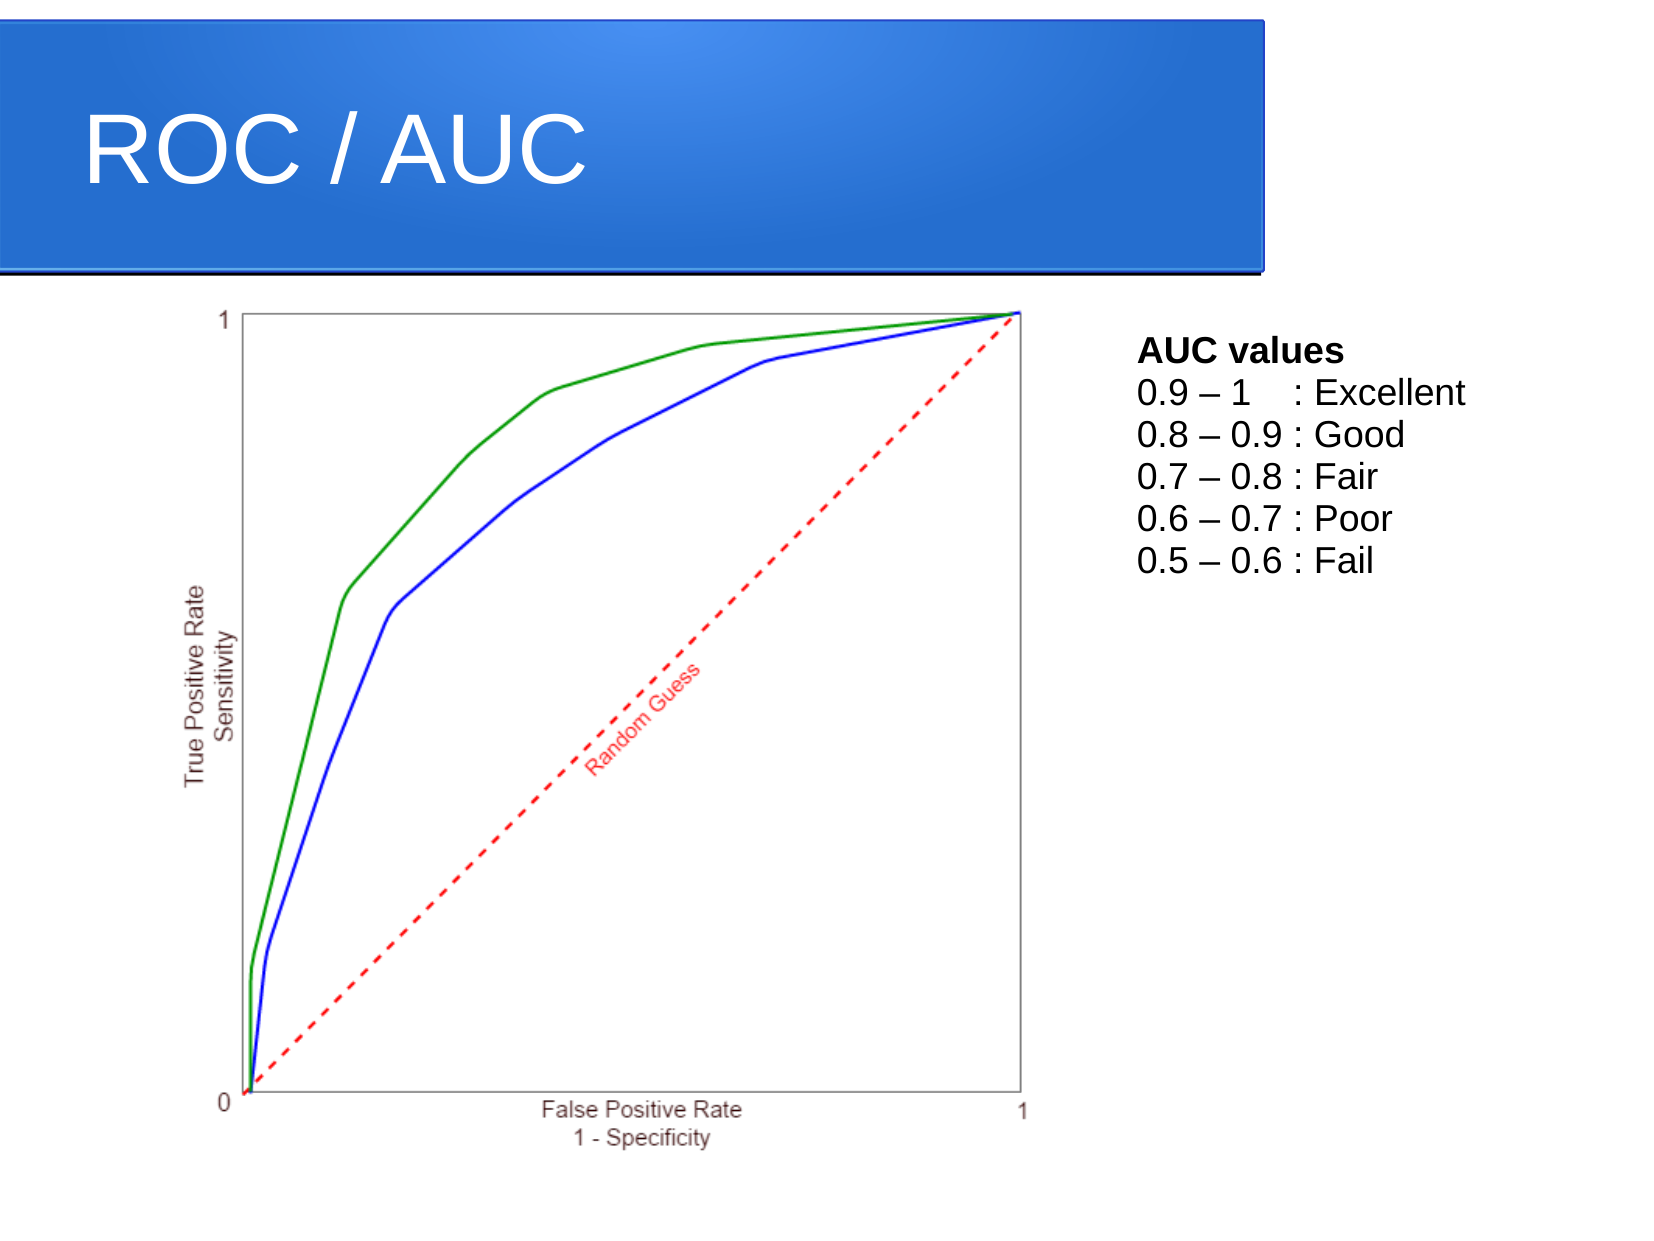

# ROC / AUC
AUC values
0.9 – 1 : Excellent
0.8 – 0.9 : Good
0.7 – 0.8 : Fair
0.6 – 0.7 : Poor
0.5 – 0.6 : Fail